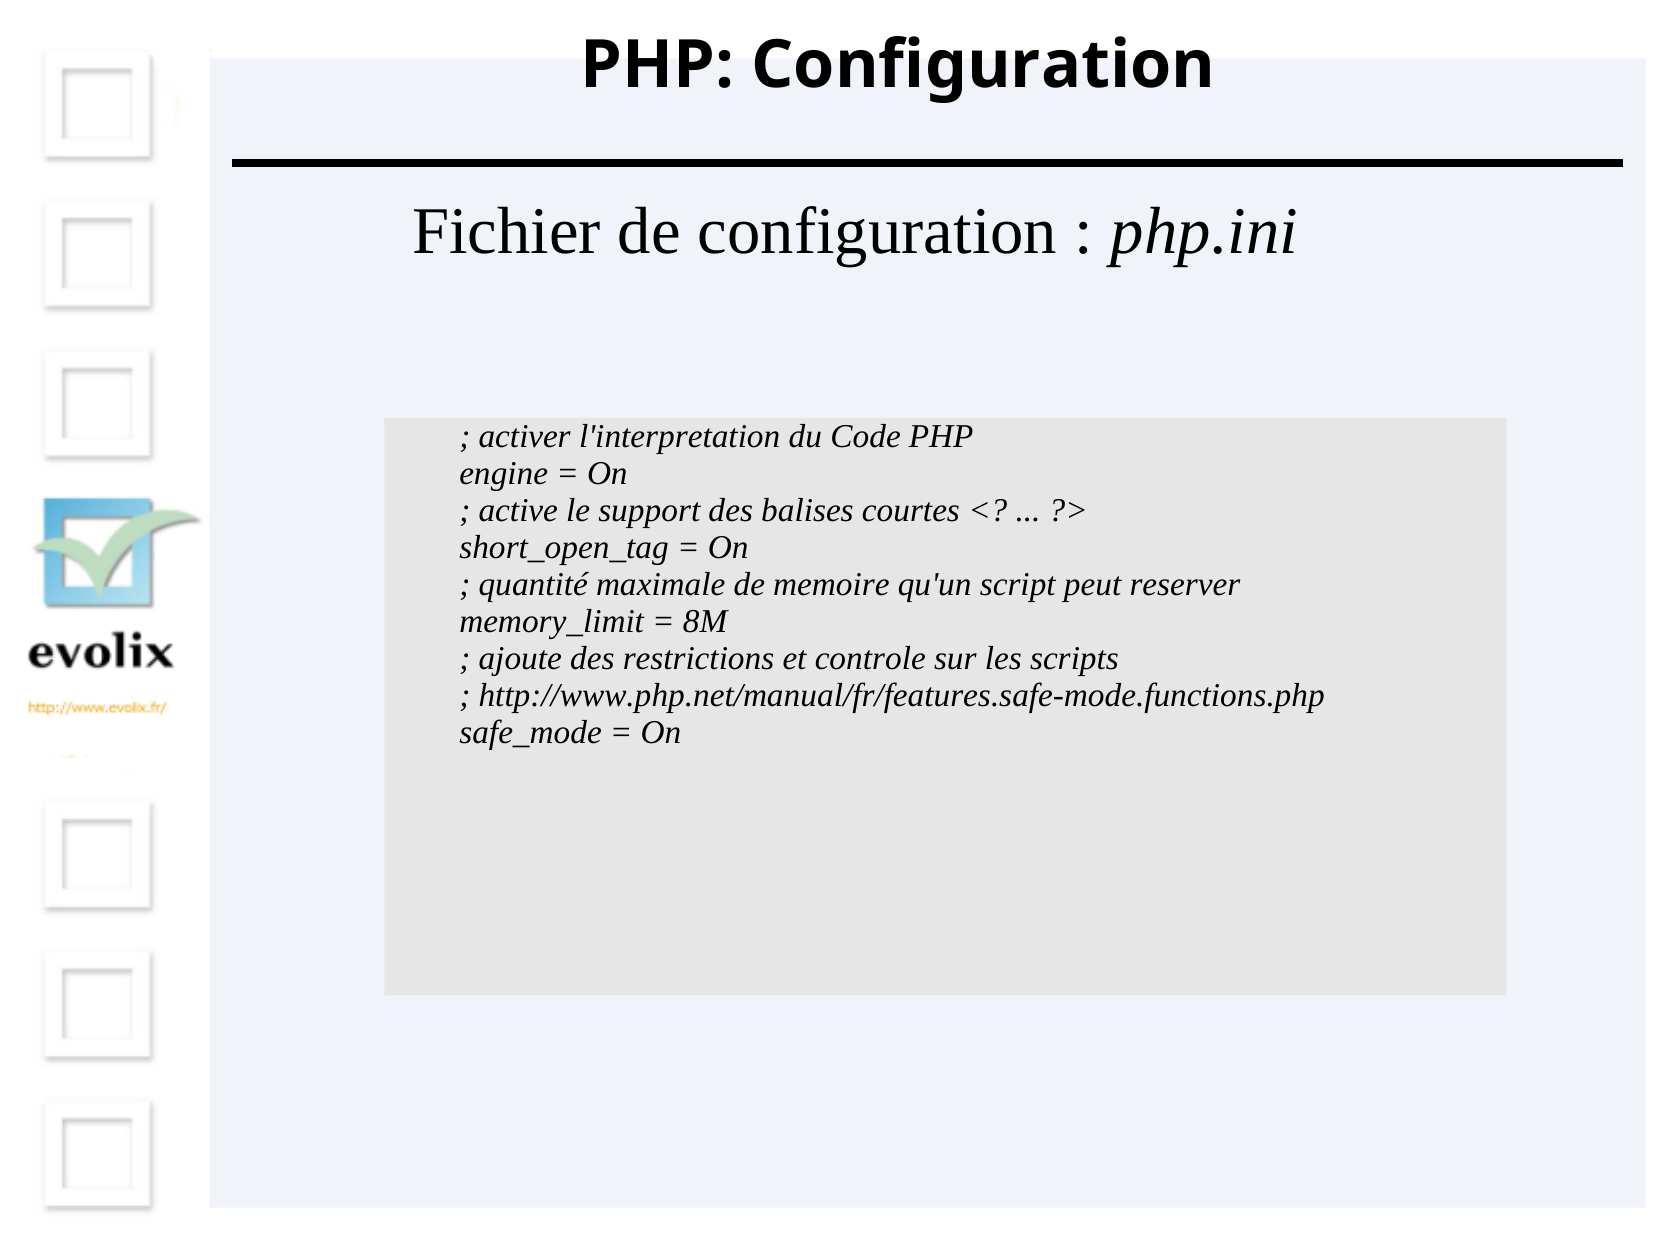

# PHP: Configuration
Fichier de configuration : php.ini
; activer l'interpretation du Code PHP
engine = On
; active le support des balises courtes <? ... ?>
short_open_tag = On
; quantité maximale de memoire qu'un script peut reserver
memory_limit = 8M
; ajoute des restrictions et controle sur les scripts
; http://www.php.net/manual/fr/features.safe-mode.functions.php
safe_mode = On